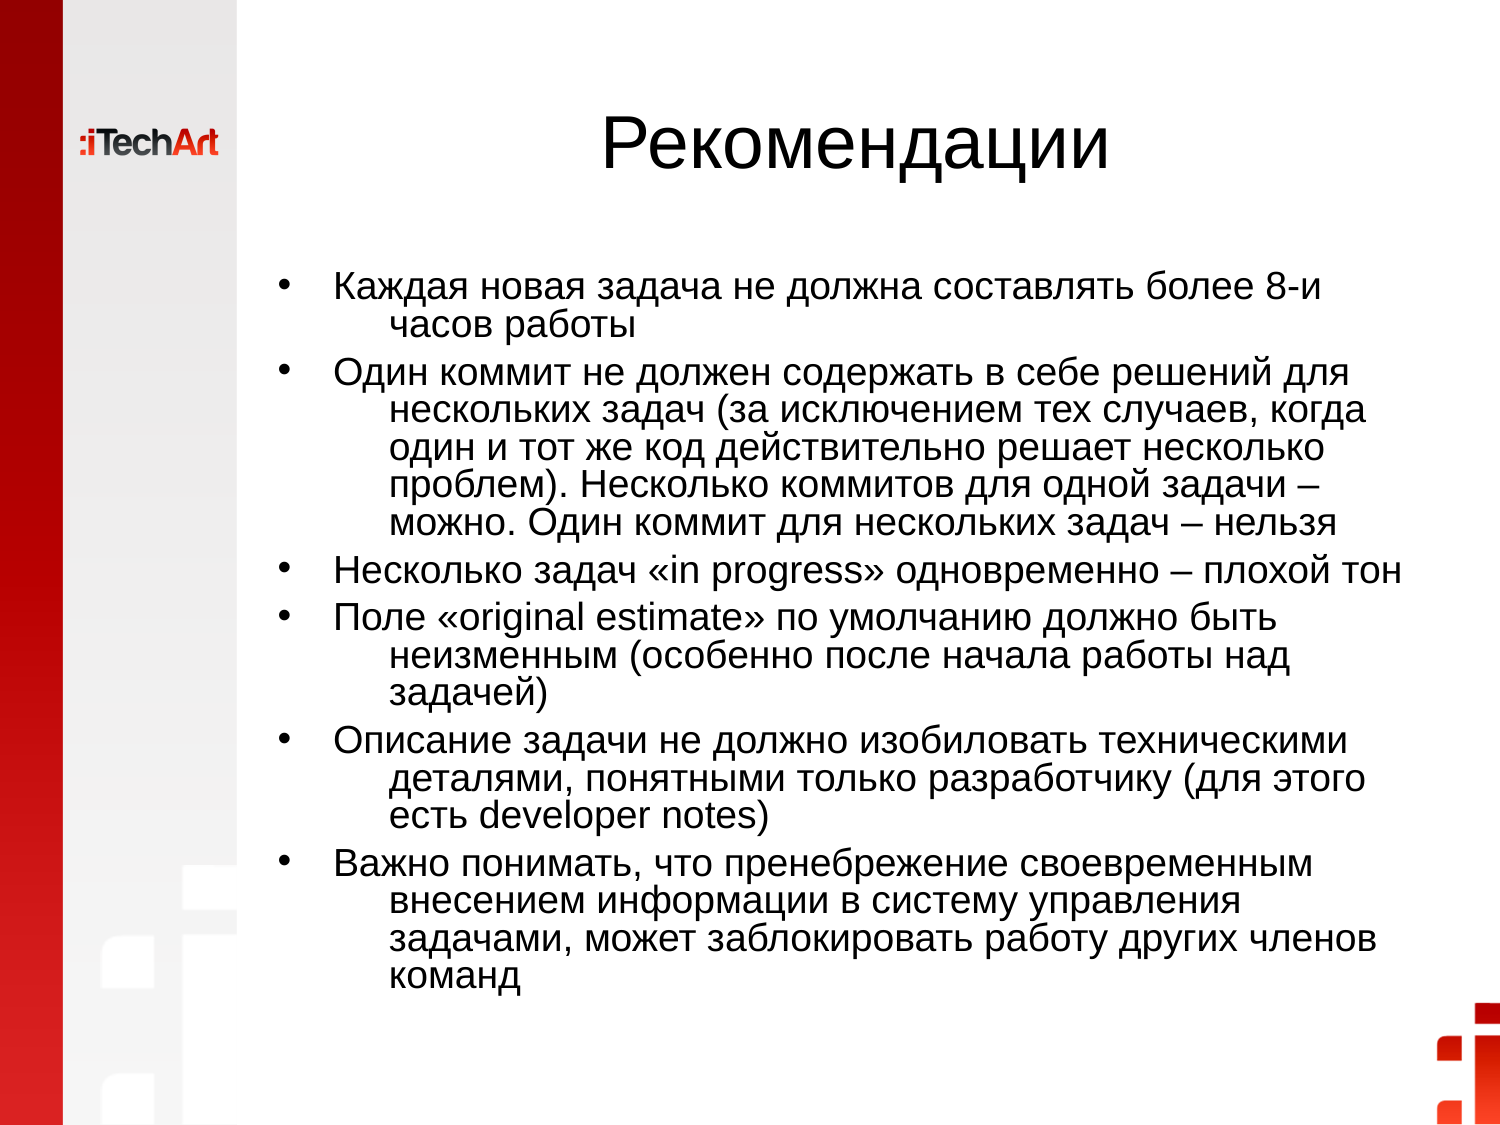

# Рекомендации
Каждая новая задача не должна составлять более 8-и часов работы
Один коммит не должен содержать в себе решений для нескольких задач (за исключением тех случаев, когда один и тот же код действительно решает несколько проблем). Несколько коммитов для одной задачи – можно. Один коммит для нескольких задач – нельзя
Несколько задач «in progress» одновременно – плохой тон
Поле «original estimate» по умолчанию должно быть неизменным (особенно после начала работы над задачей)
Описание задачи не должно изобиловать техническими деталями, понятными только разработчику (для этого есть developer notes)
Важно понимать, что пренебрежение своевременным внесением информации в систему управления задачами, может заблокировать работу других членов команд